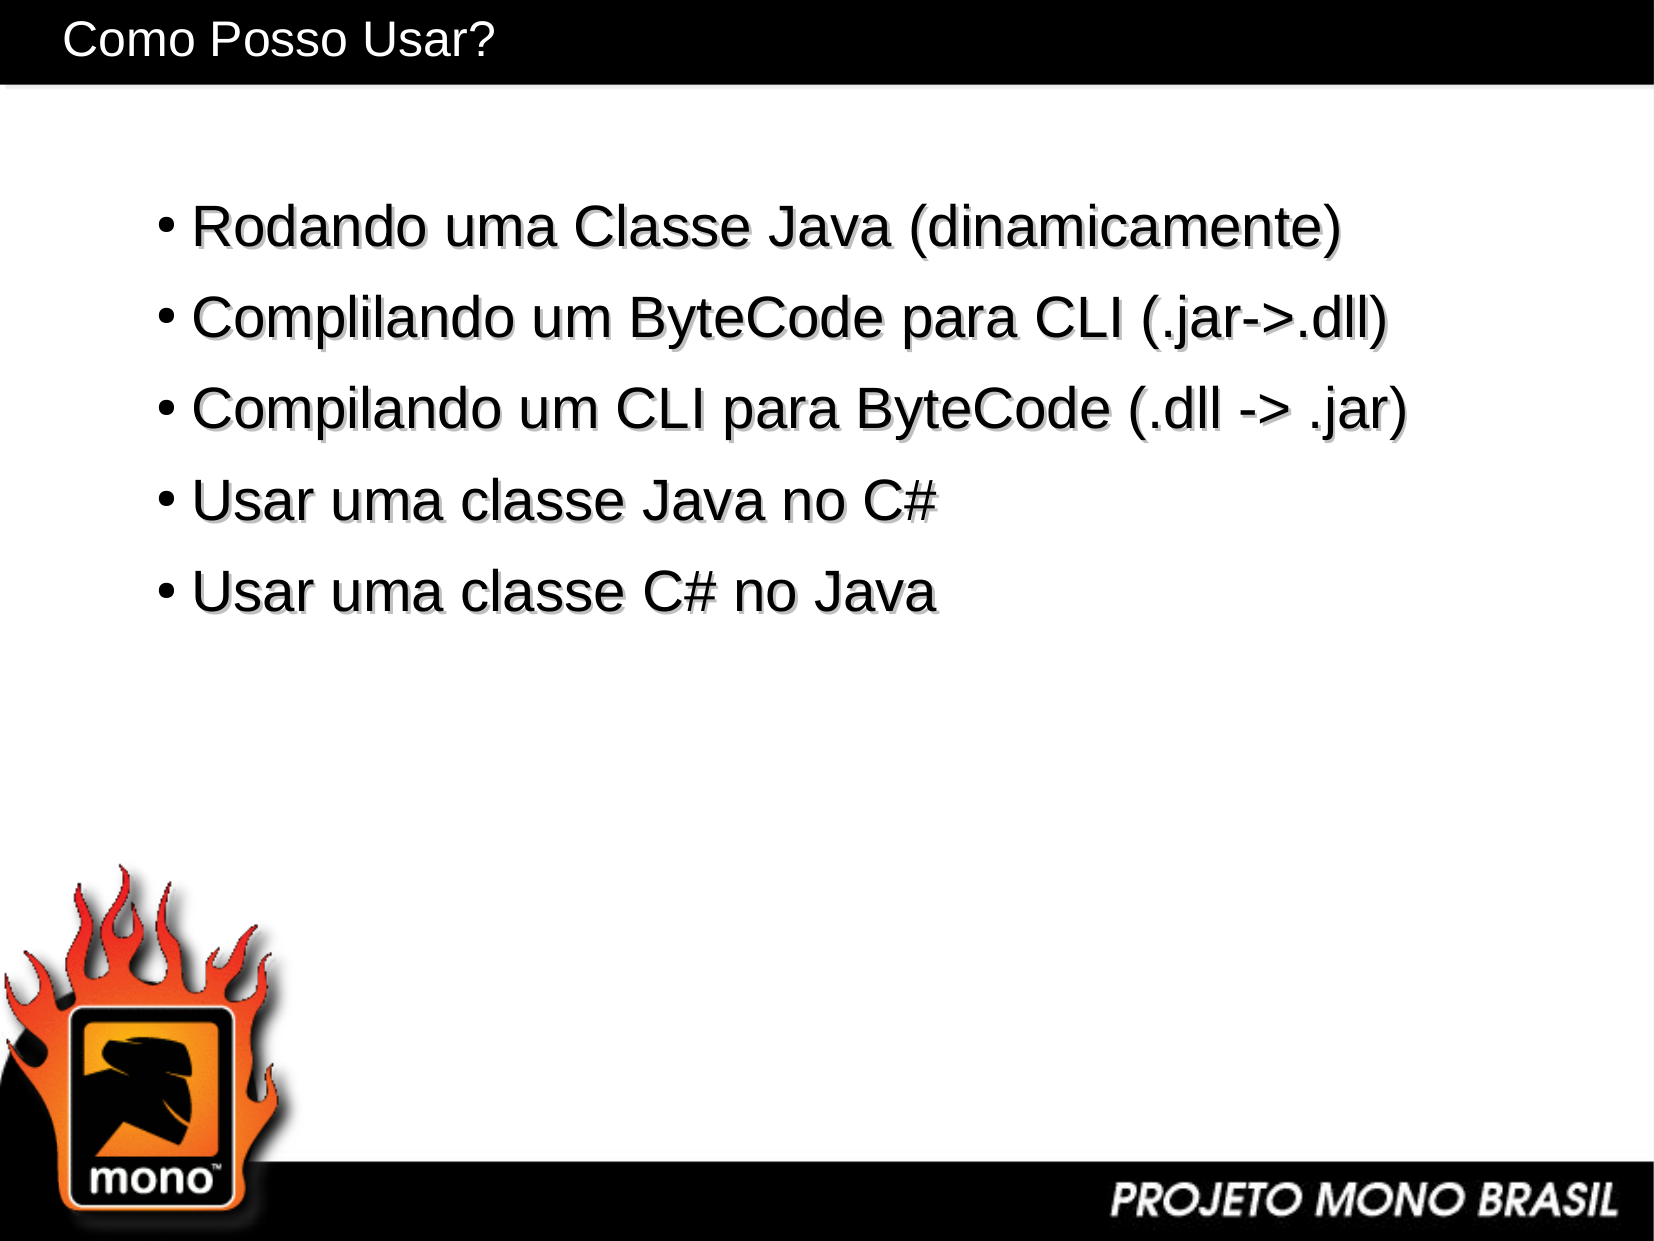

Como Posso Usar?
# Rodando uma Classe Java (dinamicamente)
Complilando um ByteCode para CLI (.jar->.dll)
Compilando um CLI para ByteCode (.dll -> .jar)
Usar uma classe Java no C#
Usar uma classe C# no Java